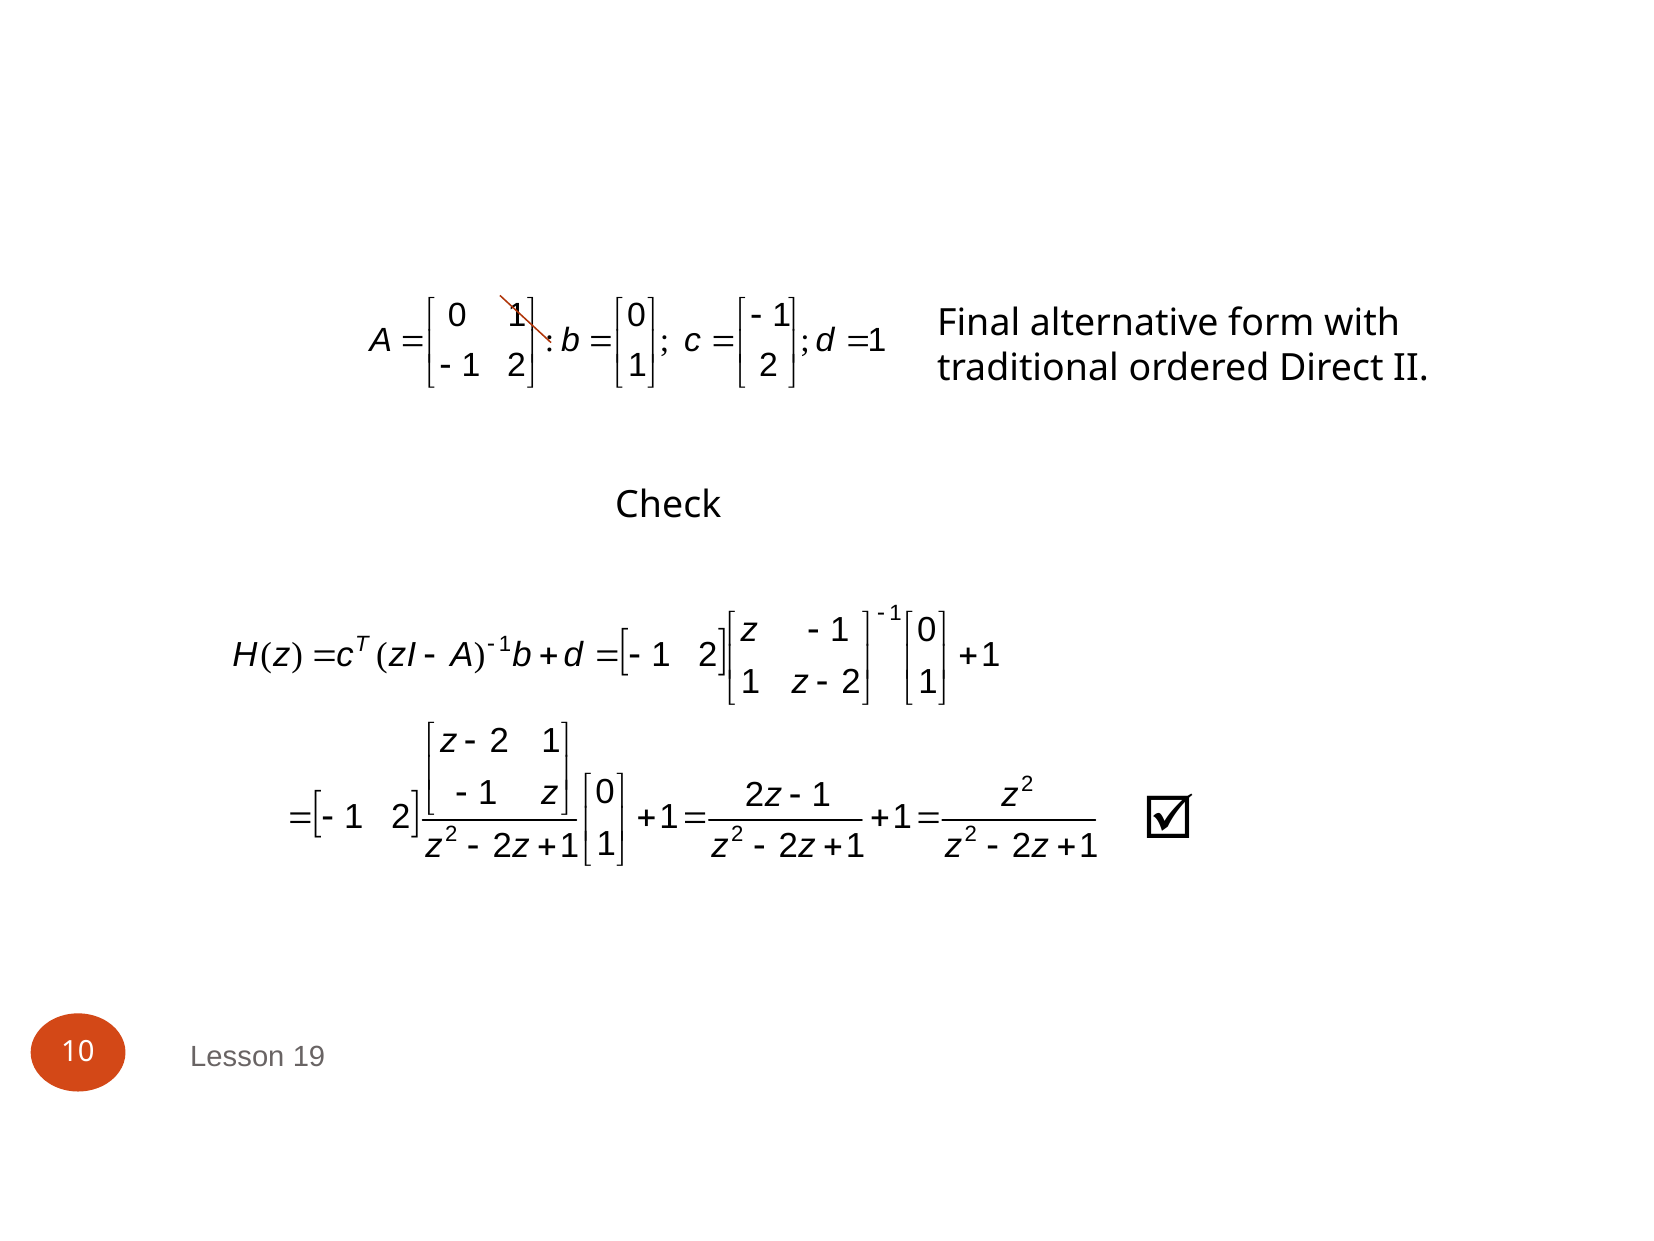

Final alternative form with
traditional ordered Direct II.
Check

Lesson 19